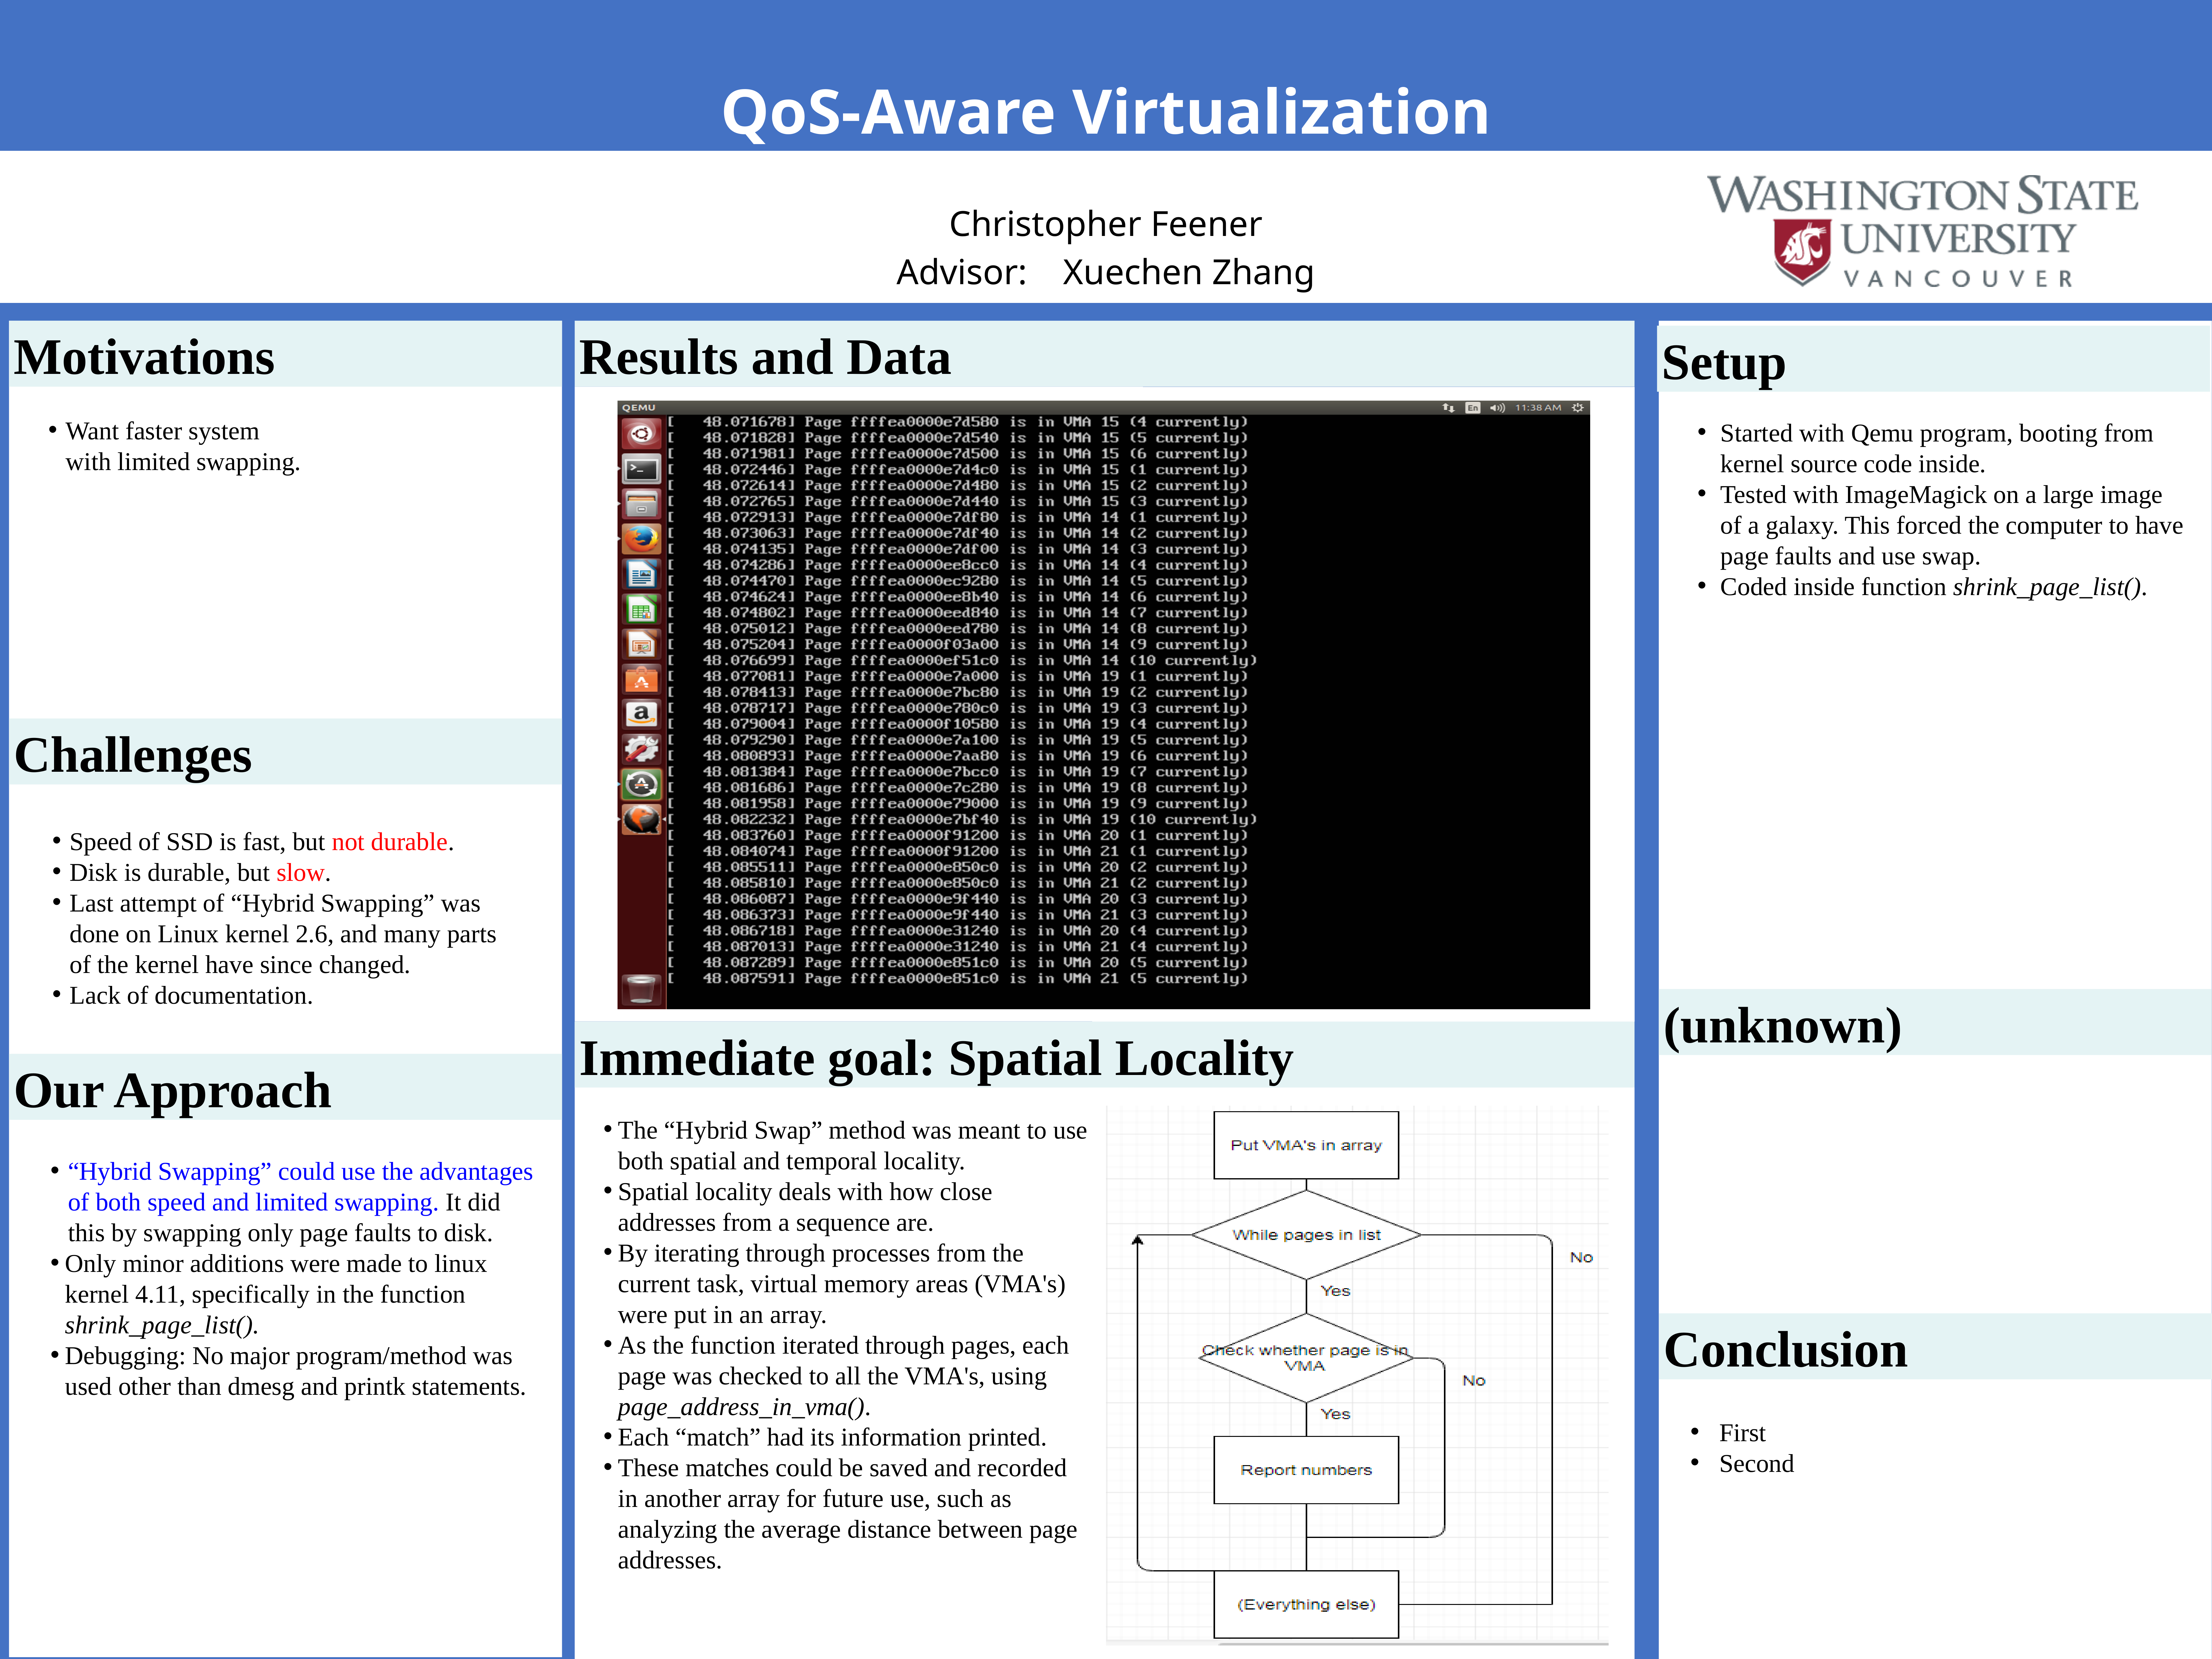

QoS-Aware Virtualization
Christopher Feener
Advisor: Xuechen Zhang
Motivations
Results and Data
Setup
Want faster system with limited swapping.
Started with Qemu program, booting from kernel source code inside.
Tested with ImageMagick on a large image of a galaxy. This forced the computer to have page faults and use swap.
Coded inside function shrink_page_list().
Challenges
Speed of SSD is fast, but not durable.
Disk is durable, but slow.
Last attempt of “Hybrid Swapping” was done on Linux kernel 2.6, and many parts of the kernel have since changed.
Lack of documentation.
(unknown)
Immediate goal: Spatial Locality
Our Approach
The “Hybrid Swap” method was meant to use both spatial and temporal locality.
Spatial locality deals with how close addresses from a sequence are.
By iterating through processes from the current task, virtual memory areas (VMA's) were put in an array.
As the function iterated through pages, each page was checked to all the VMA's, using page_address_in_vma().
Each “match” had its information printed.
These matches could be saved and recorded in another array for future use, such as analyzing the average distance between page addresses.
“Hybrid Swapping” could use the advantages of both speed and limited swapping. It did this by swapping only page faults to disk.
Only minor additions were made to linux kernel 4.11, specifically in the function shrink_page_list().
Debugging: No major program/method was used other than dmesg and printk statements.
Conclusion
First
Second